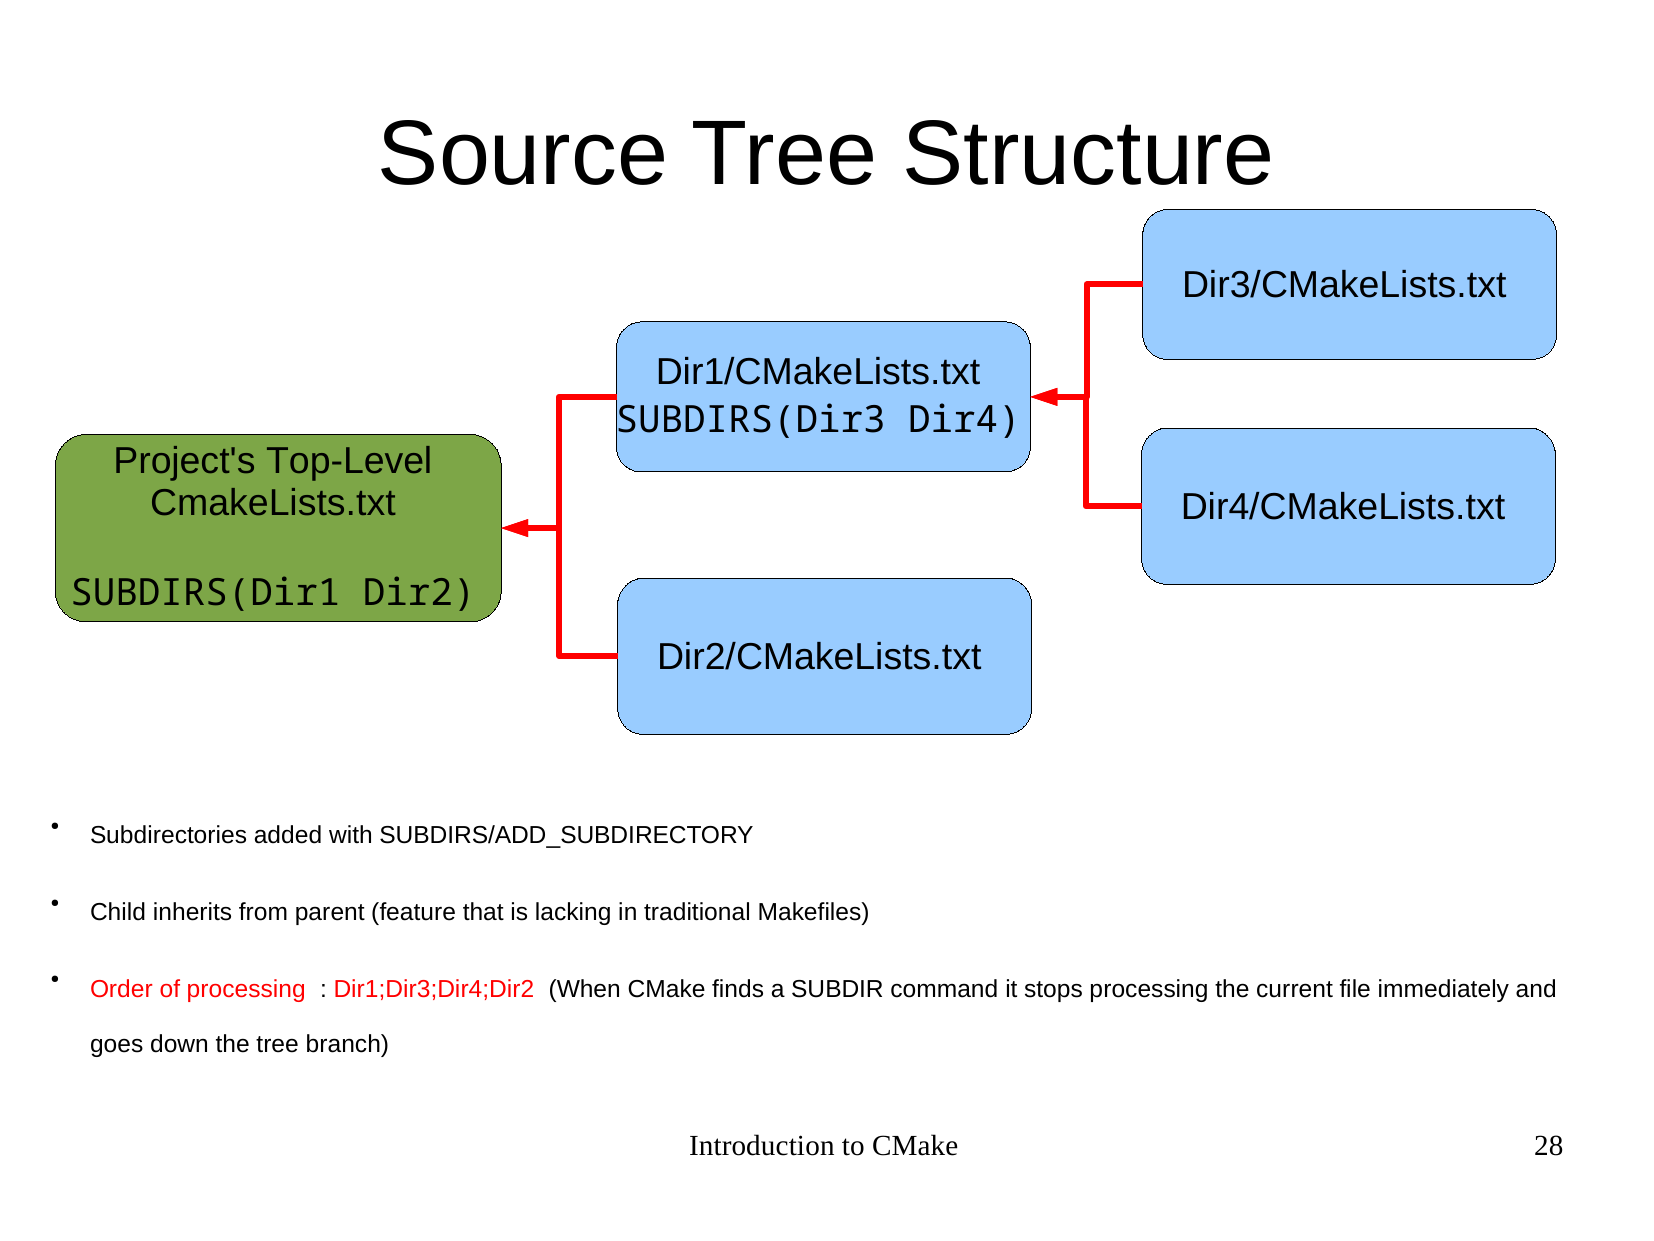

# Source Tree Structure
Dir3/CMakeLists.txt
Dir1/CMakeLists.txt
SUBDIRS(Dir3 Dir4)
Dir4/CMakeLists.txt
Project's Top-Level
CmakeLists.txt
SUBDIRS(Dir1 Dir2)
Dir2/CMakeLists.txt
Subdirectories added with SUBDIRS/ADD_SUBDIRECTORY
Child inherits from parent (feature that is lacking in traditional Makefiles)
Order of processing : Dir1;Dir3;Dir4;Dir2 (When CMake finds a SUBDIR command it stops processing the current file immediately and goes down the tree branch)
Introduction to CMake
28